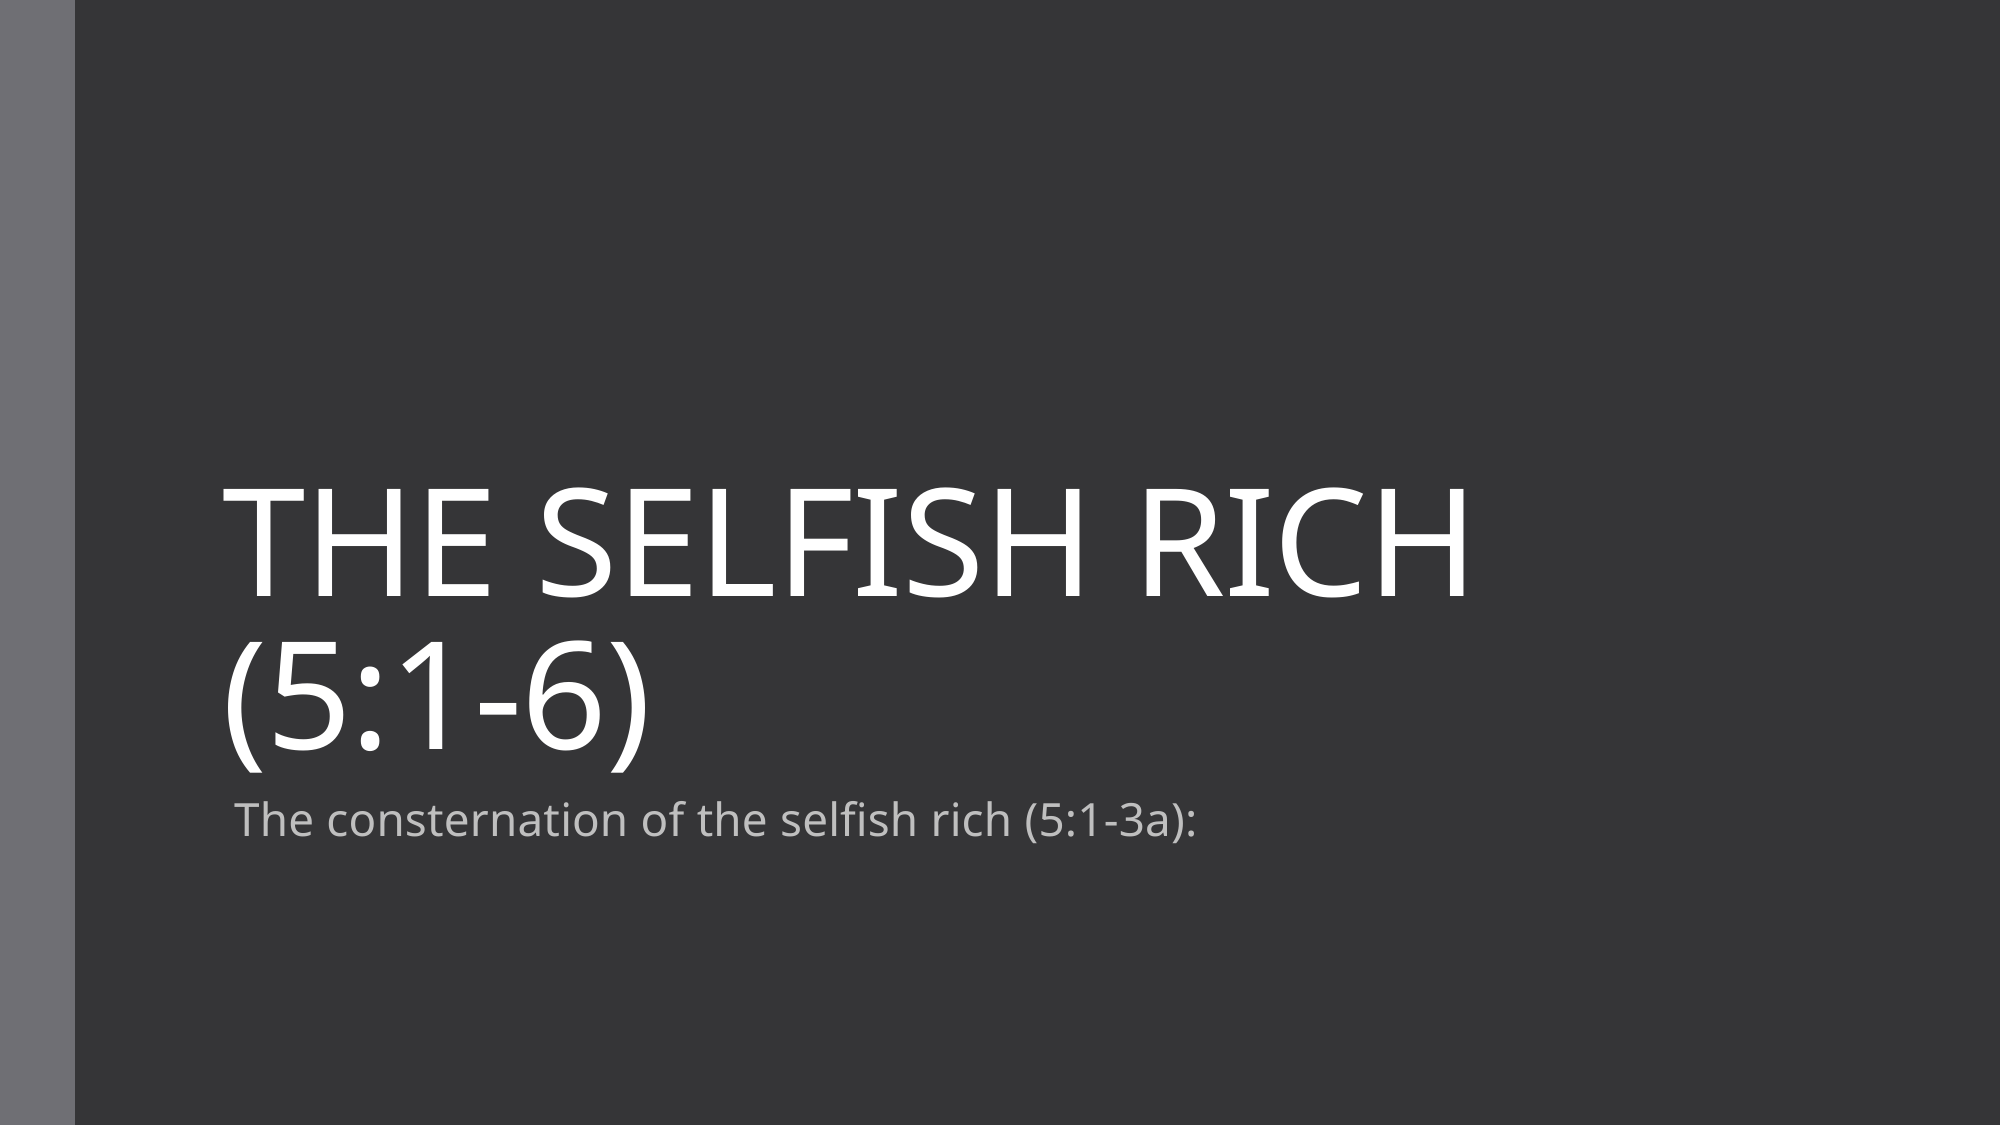

# THE SELFISH RICH (5:1-6)
 The consternation of the selfish rich (5:1-3a):